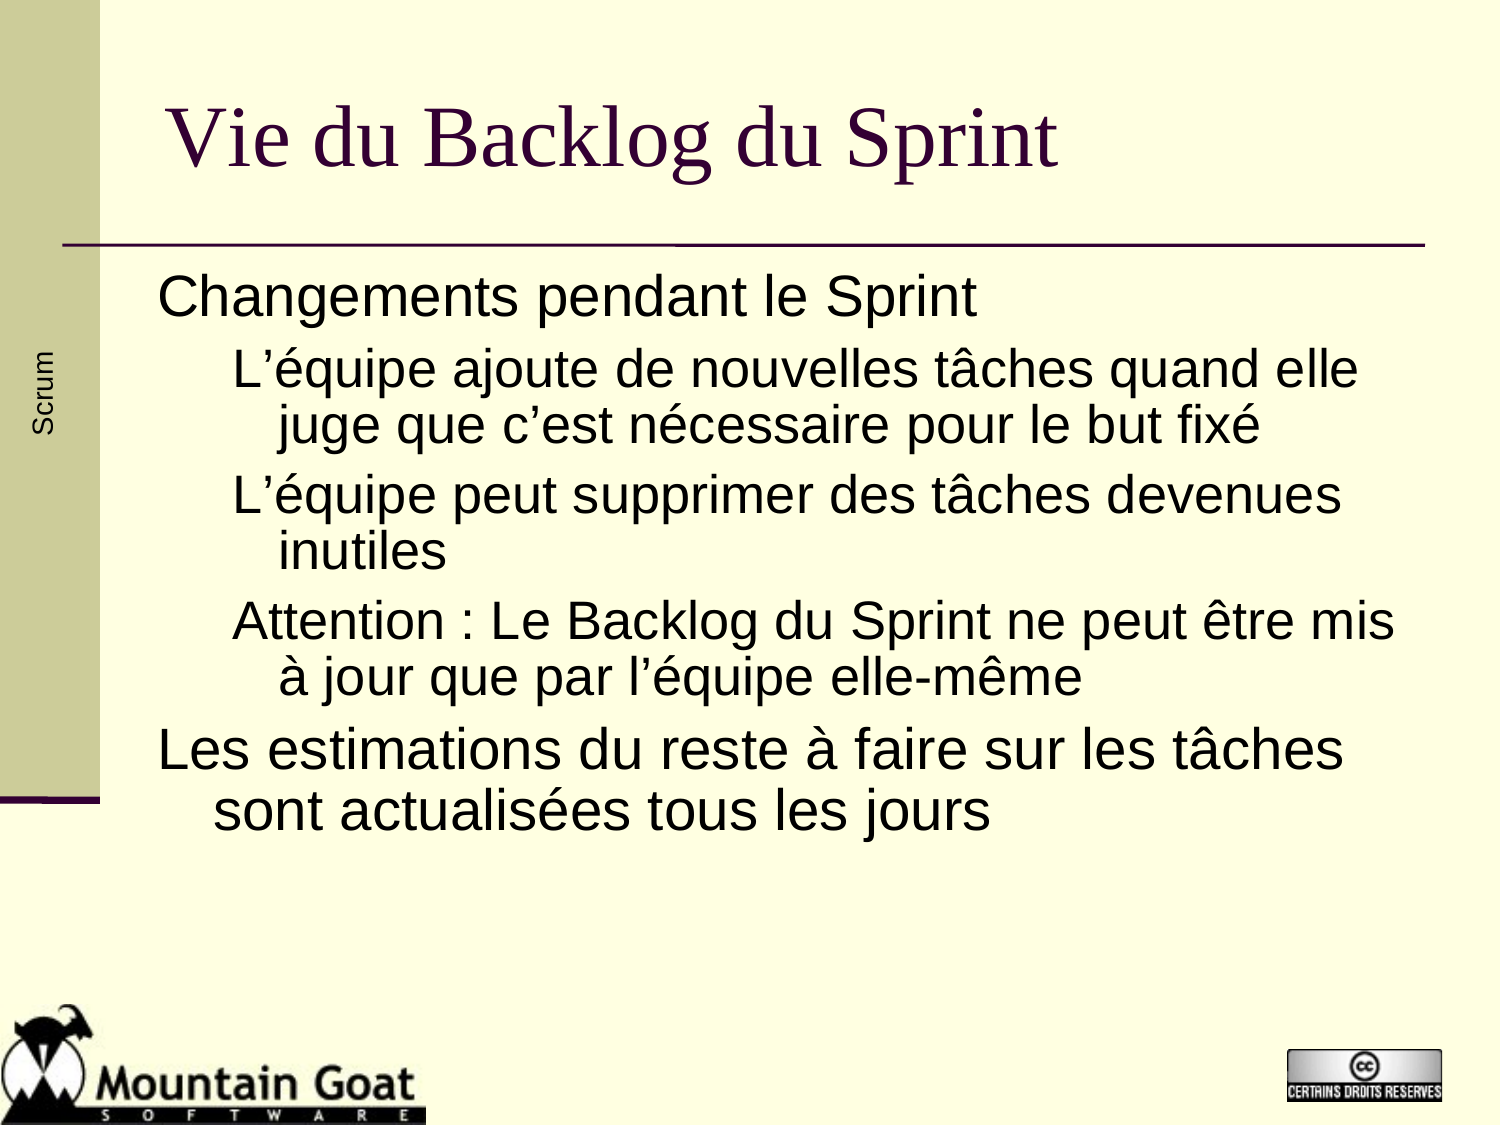

# Vie du Backlog du Sprint
Changements pendant le Sprint
L’équipe ajoute de nouvelles tâches quand elle juge que c’est nécessaire pour le but fixé
L’équipe peut supprimer des tâches devenues inutiles
Attention : Le Backlog du Sprint ne peut être mis à jour que par l’équipe elle-même
Les estimations du reste à faire sur les tâches sont actualisées tous les jours
Scrum